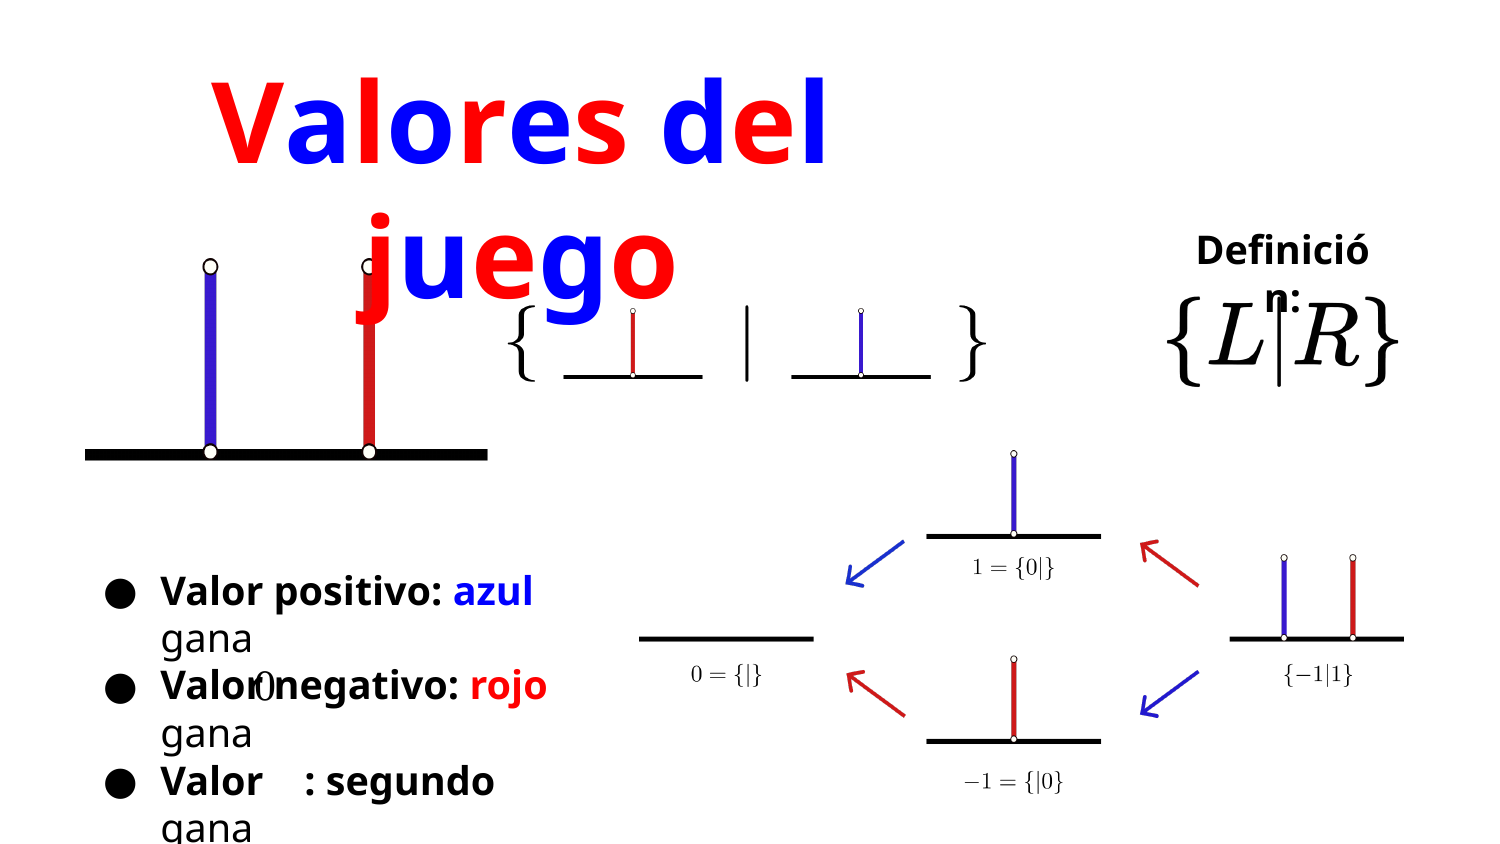

Valores del juego
Definición:
Valor positivo: azul gana
Valor negativo: rojo gana
Valor : segundo gana